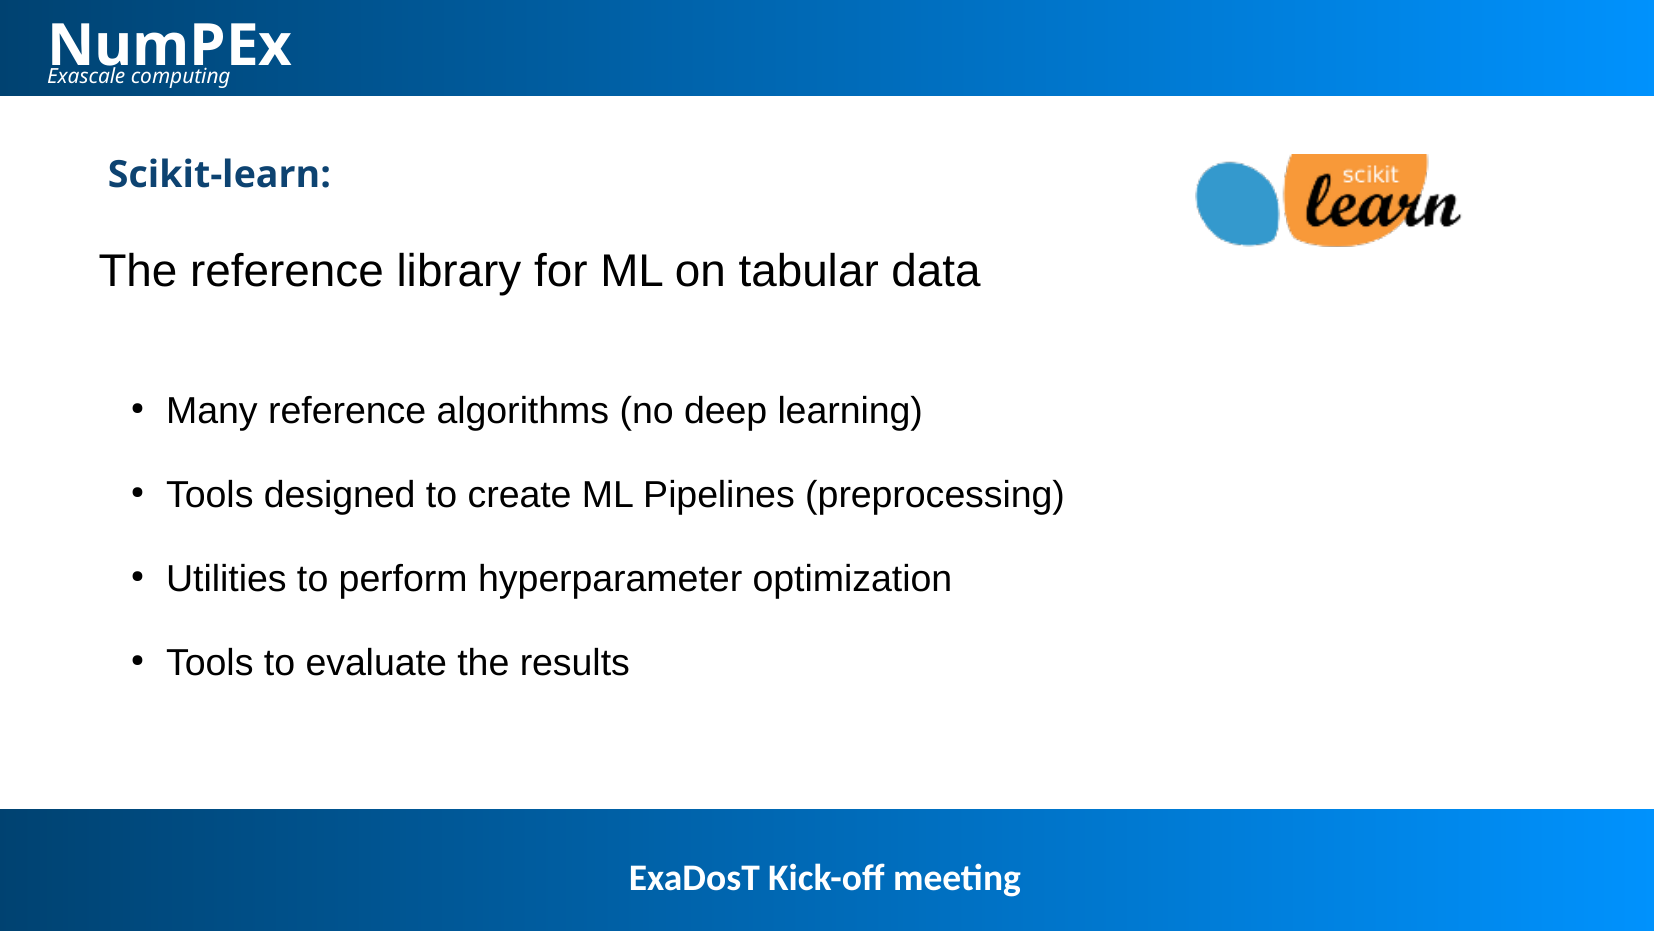

NumPExx
Exascale computing
Scikit-learn:
The reference library for ML on tabular data
Many reference algorithms (no deep learning)
Tools designed to create ML Pipelines (preprocessing)
Utilities to perform hyperparameter optimization
Tools to evaluate the results
ExaDosT Kick-off meeting